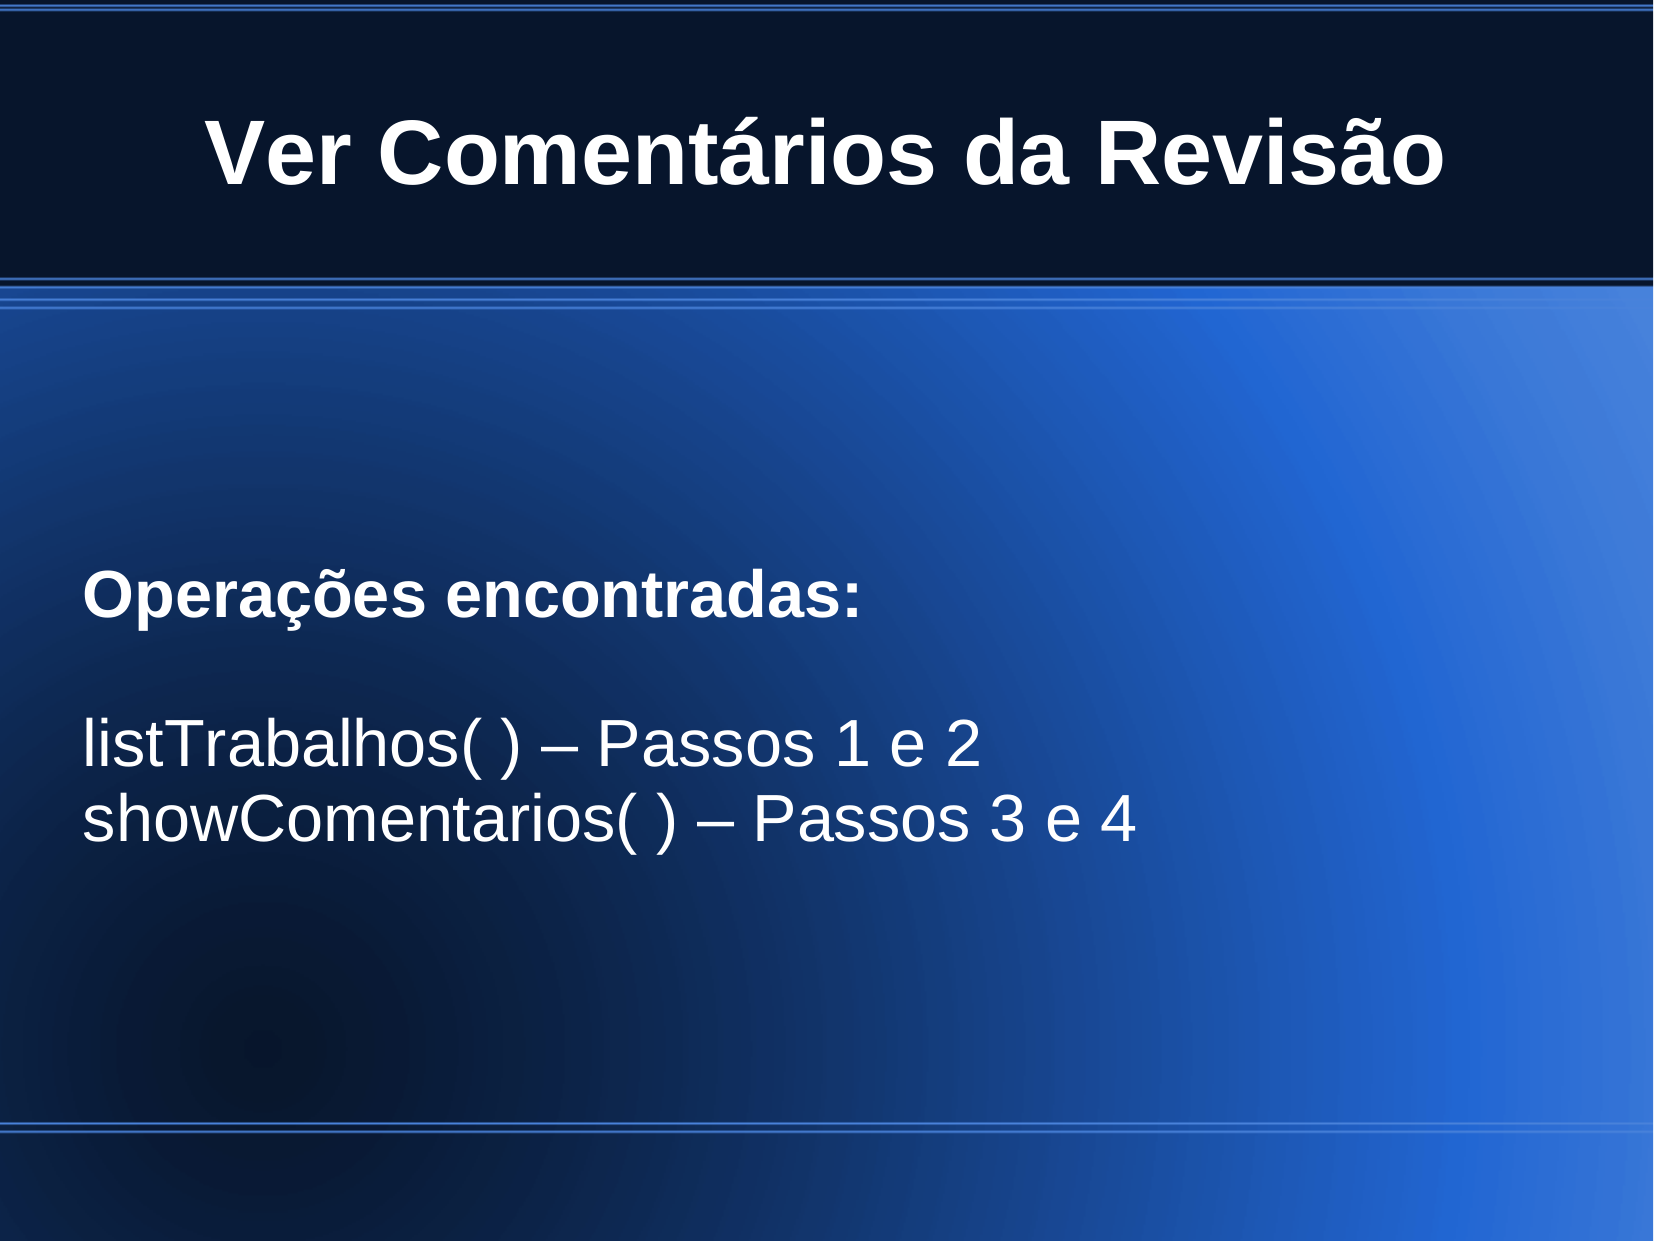

# Ver Comentários da Revisão
Operações encontradas:
listTrabalhos( ) – Passos 1 e 2
showComentarios( ) – Passos 3 e 4